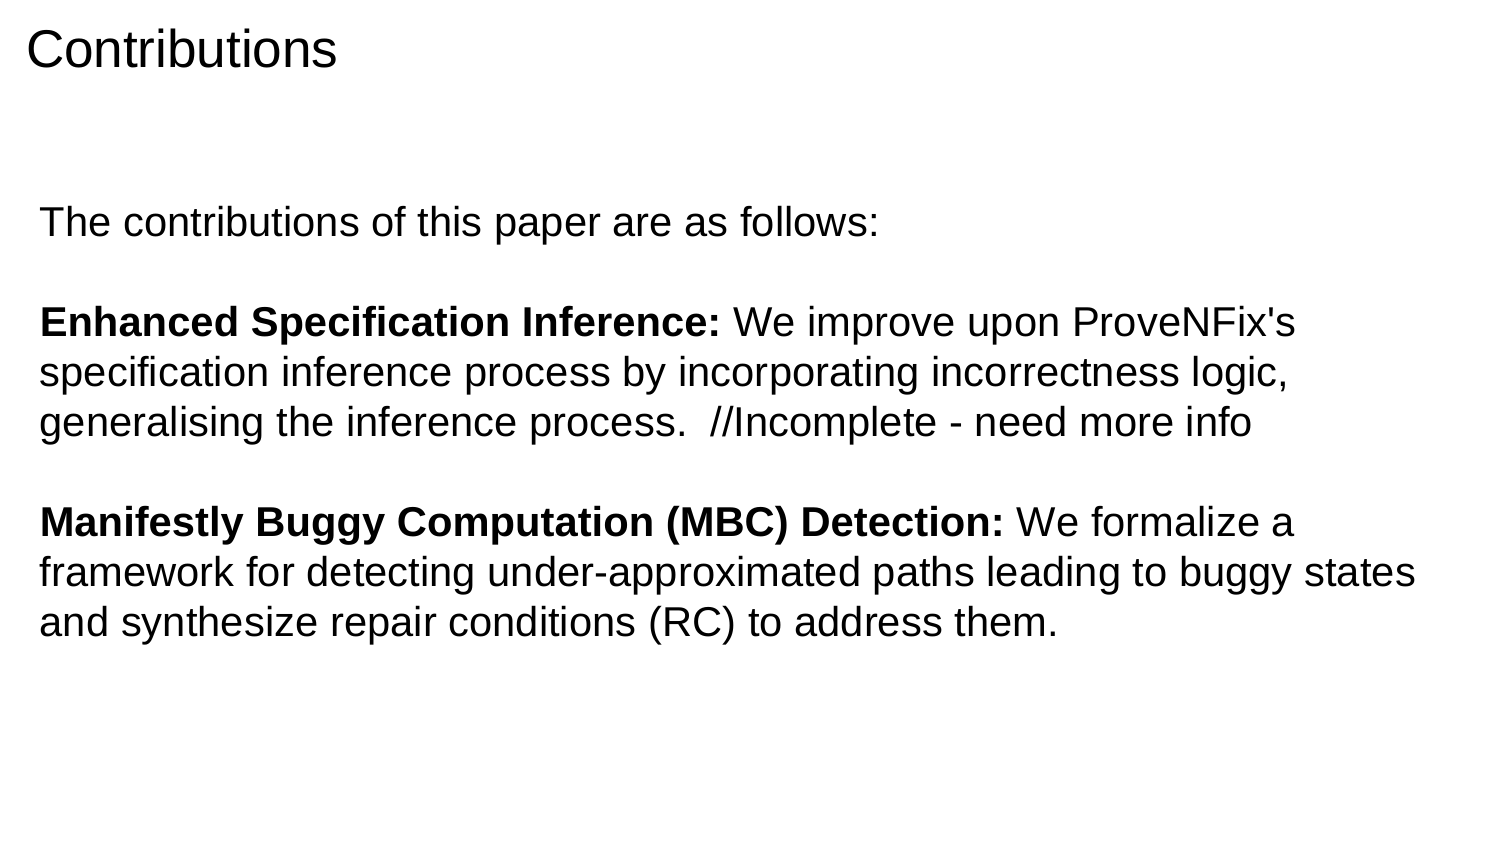

# Contributions
The contributions of this paper are as follows:
Enhanced Specification Inference: We improve upon ProveNFix's specification inference process by incorporating incorrectness logic, generalising the inference process. //Incomplete - need more info
Manifestly Buggy Computation (MBC) Detection: We formalize a framework for detecting under-approximated paths leading to buggy states and synthesize repair conditions (RC) to address them.